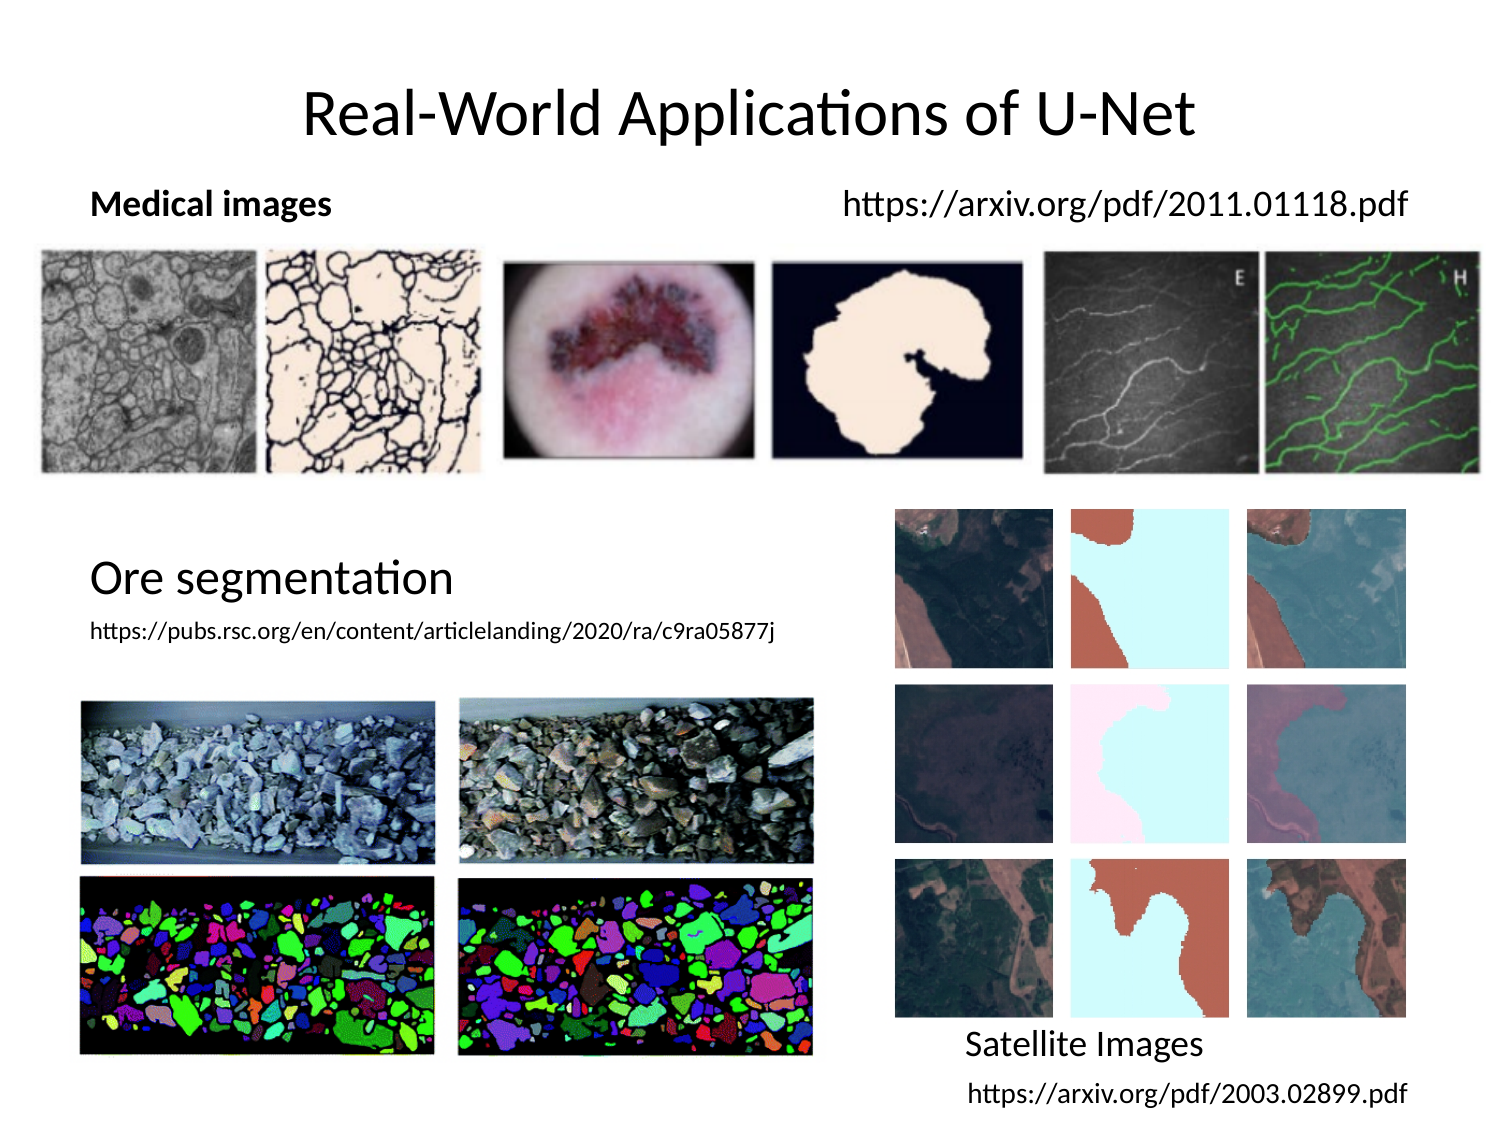

Real-World Applications of U-Net
Medical images https://arxiv.org/pdf/2011.01118.pdf
Ore segmentation
https://pubs.rsc.org/en/content/articlelanding/2020/ra/c9ra05877j
 Satellite Images
 https://arxiv.org/pdf/2003.02899.pdf